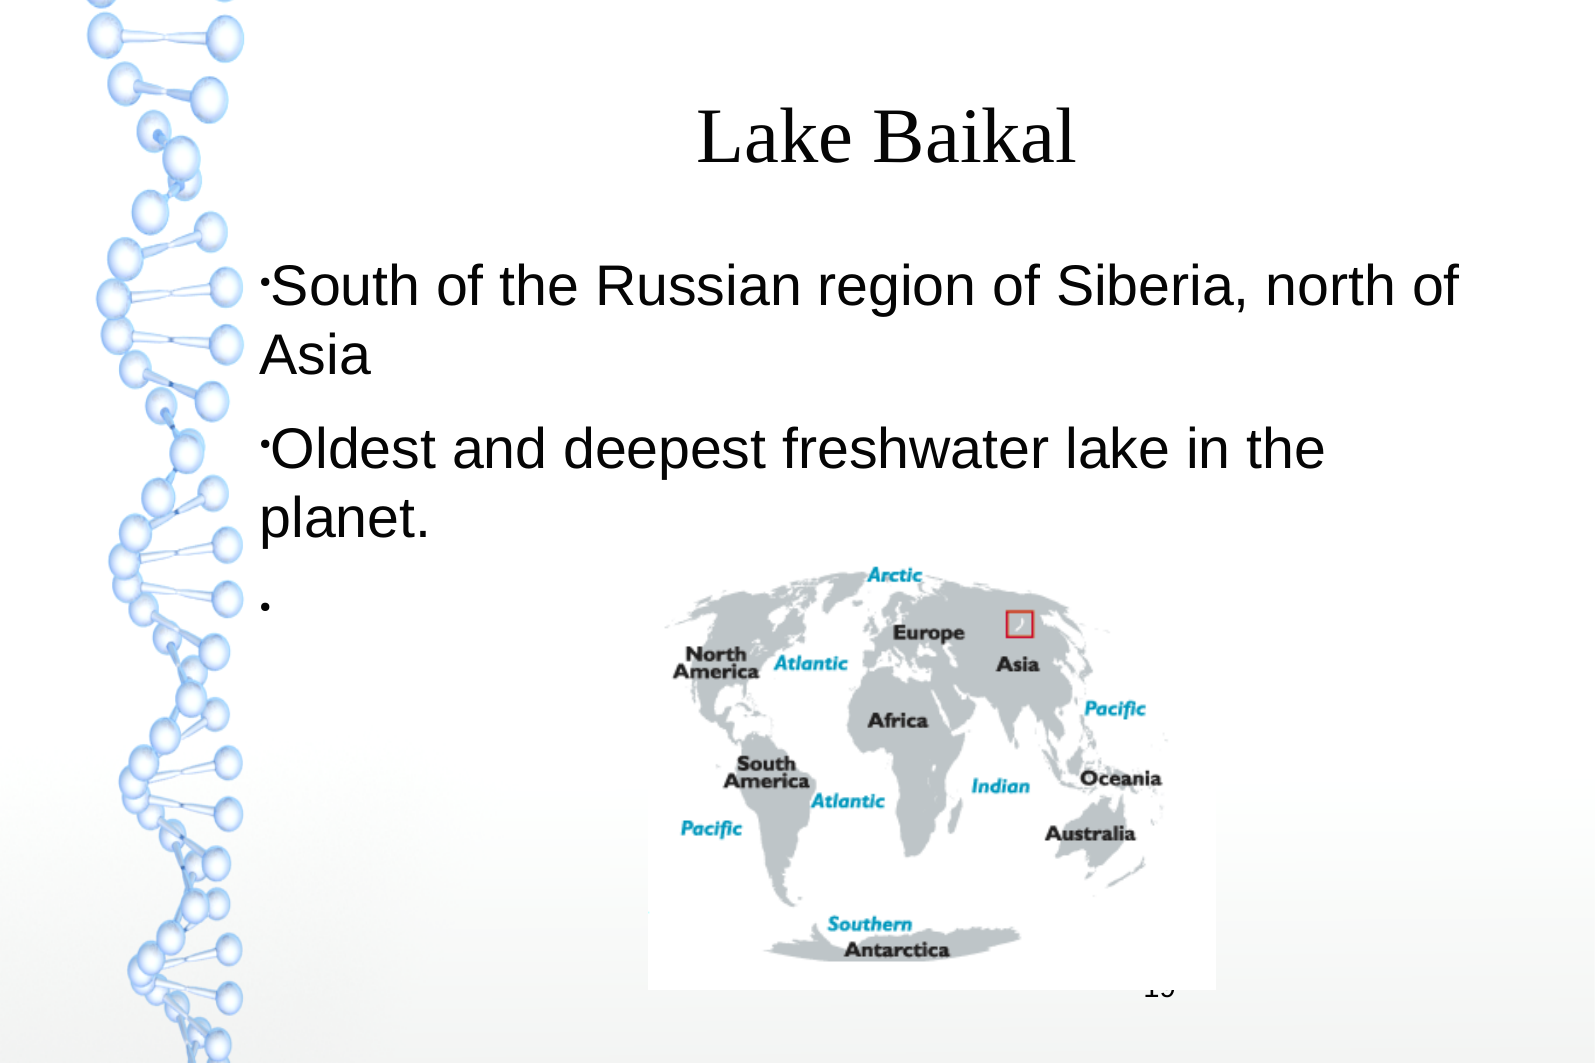

# Lake Baikal
South of the Russian region of Siberia, north of Asia
Oldest and deepest freshwater lake in the planet.